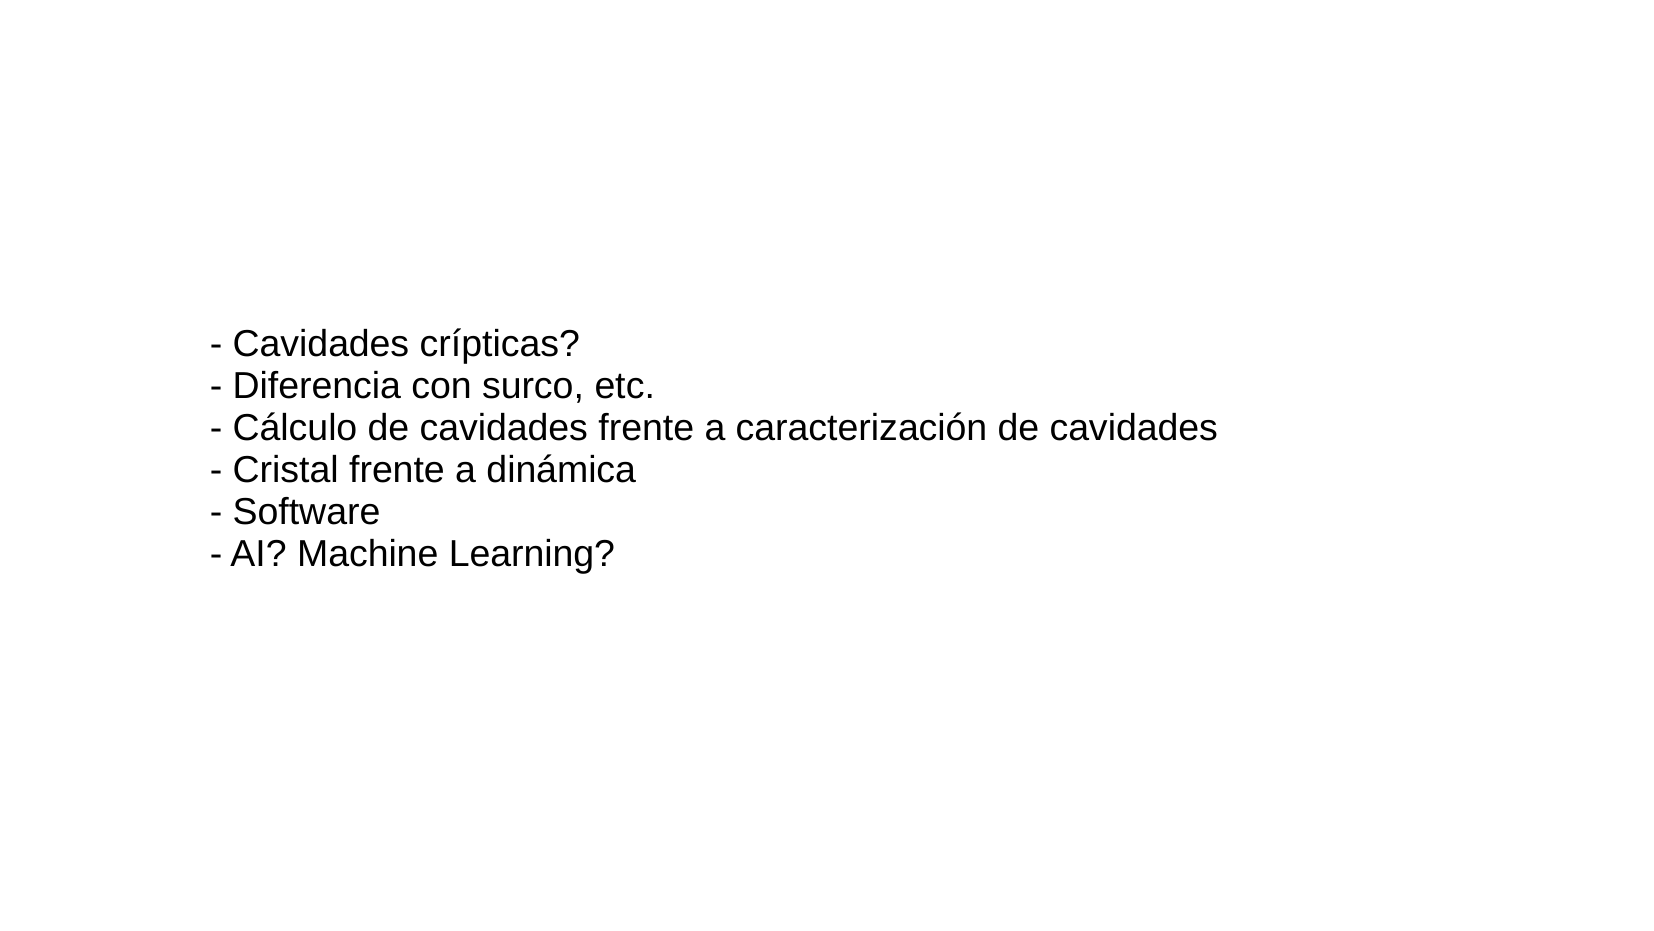

- Cavidades crípticas?
- Diferencia con surco, etc.
- Cálculo de cavidades frente a caracterización de cavidades
- Cristal frente a dinámica
- Software
- AI? Machine Learning?